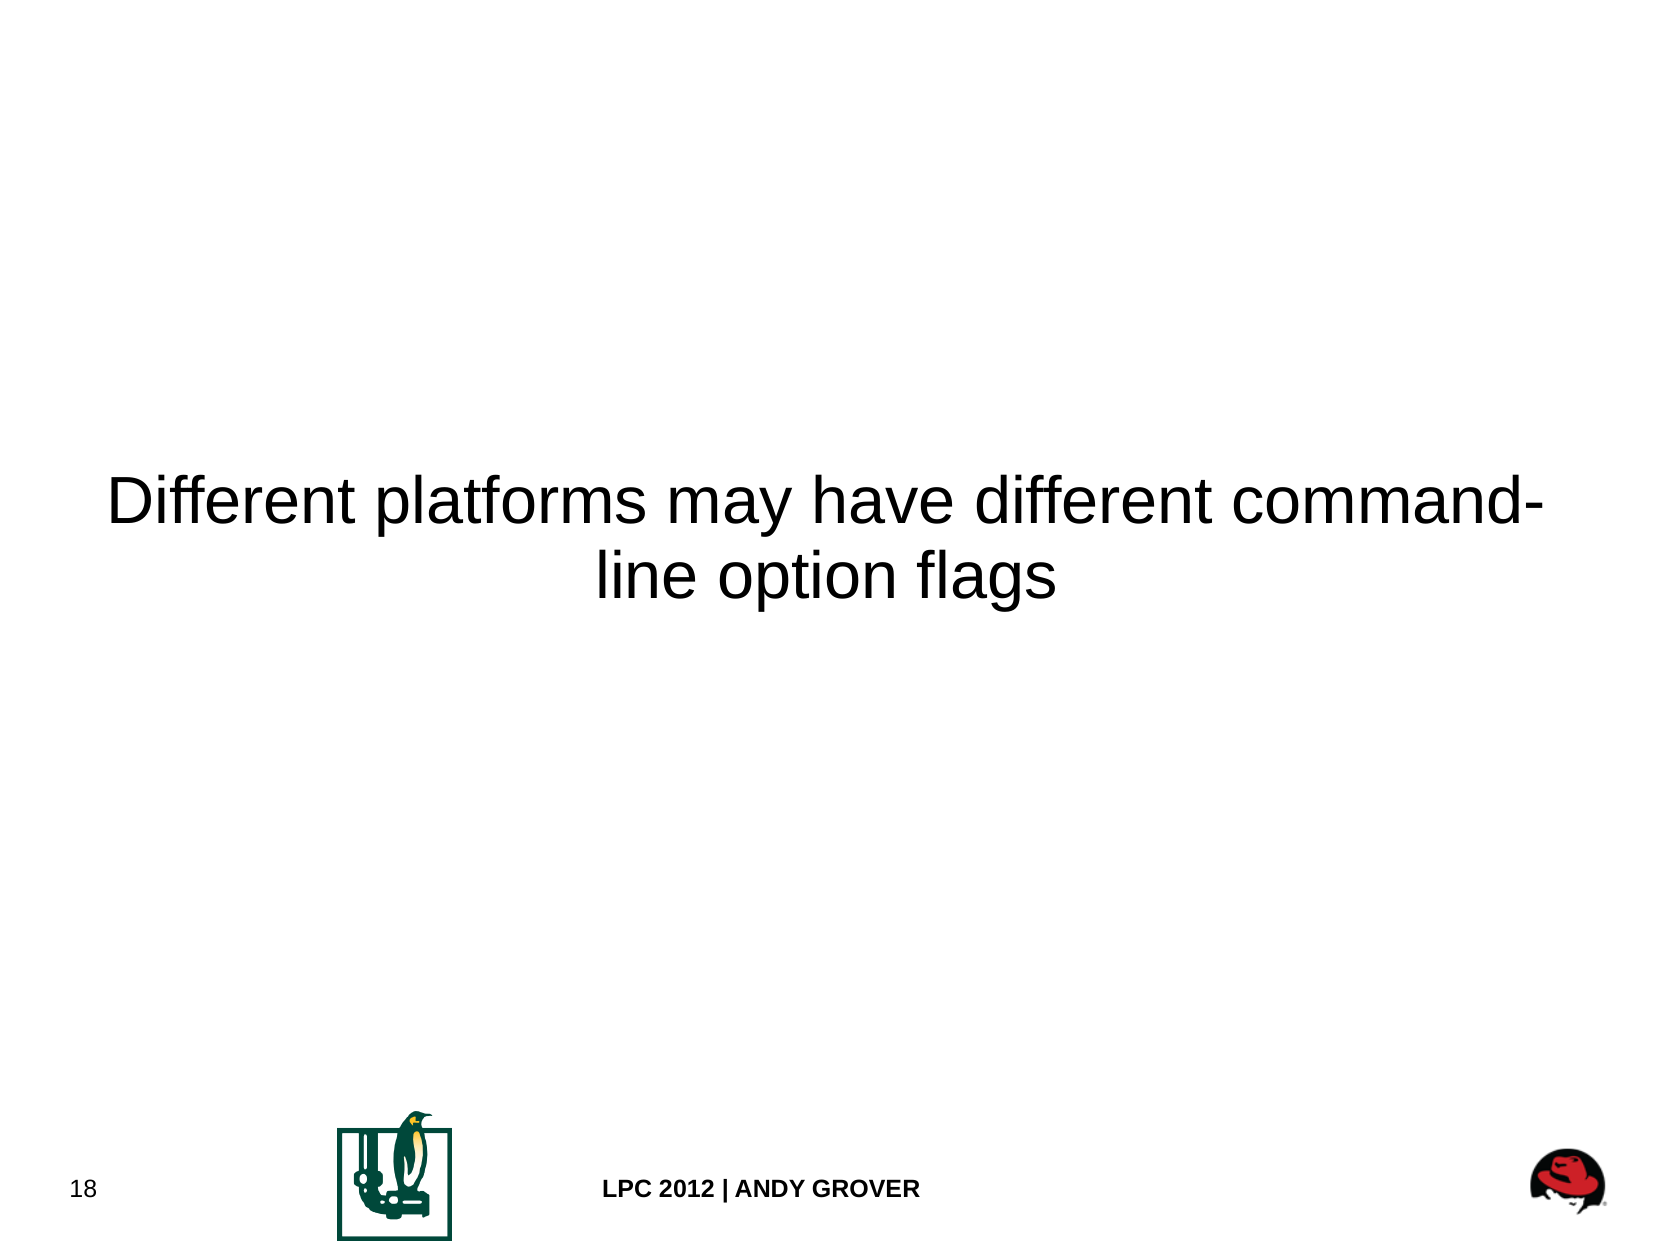

# Different platforms may have different command-line option flags